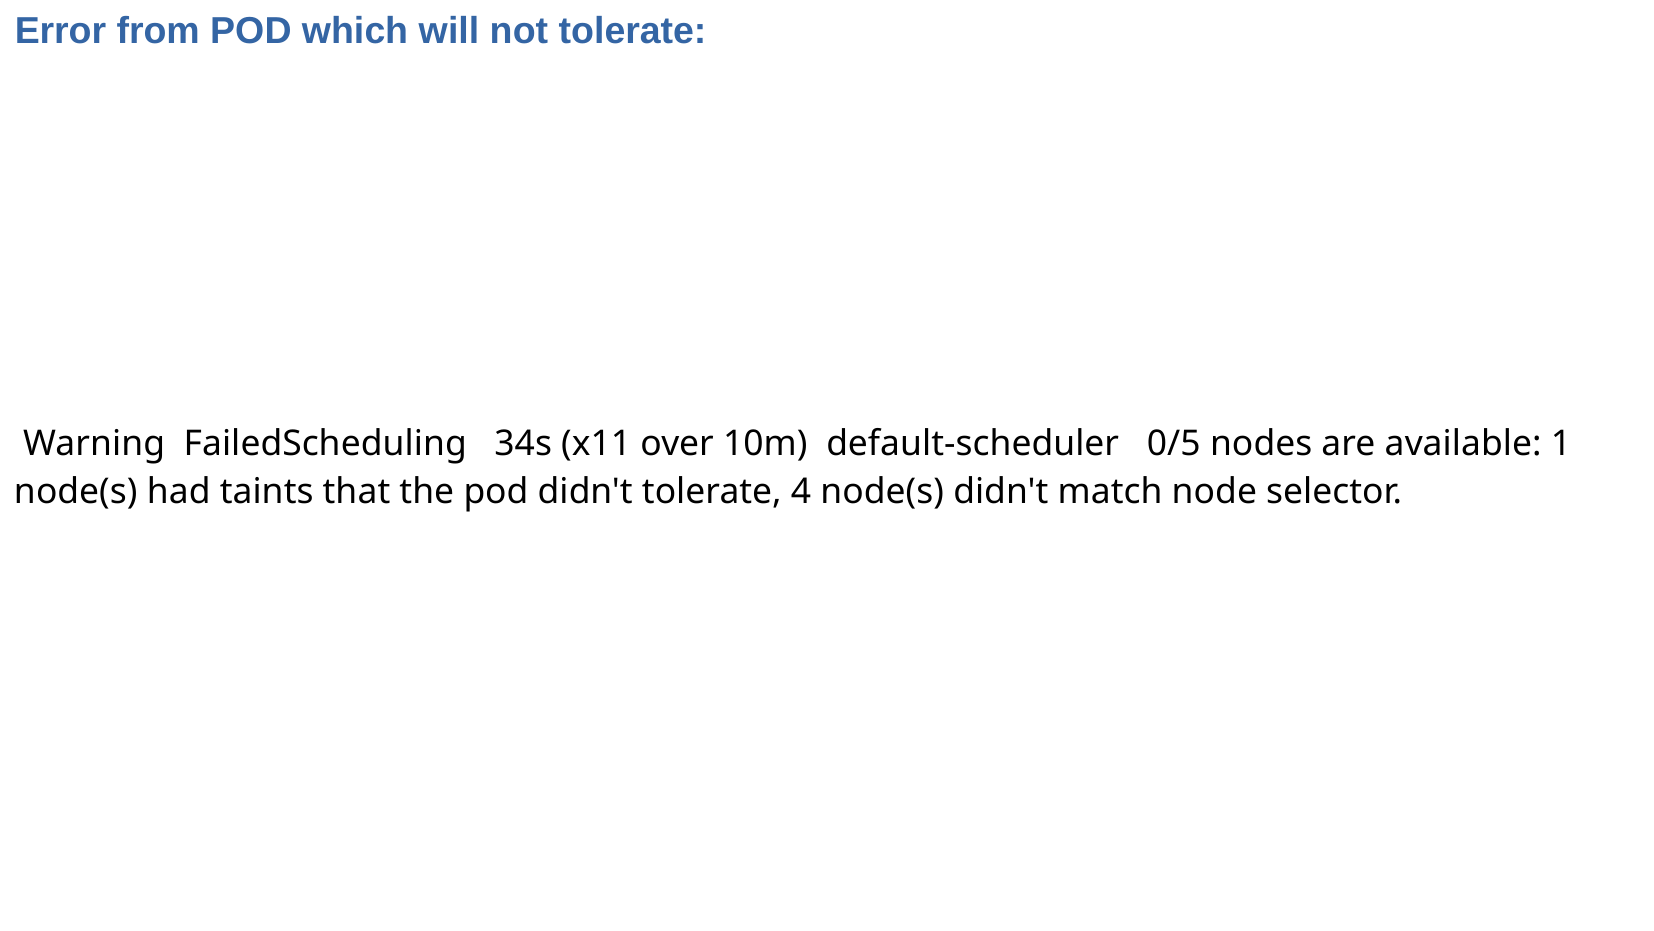

Error from POD which will not tolerate:
 Warning FailedScheduling 34s (x11 over 10m) default-scheduler 0/5 nodes are available: 1 node(s) had taints that the pod didn't tolerate, 4 node(s) didn't match node selector.